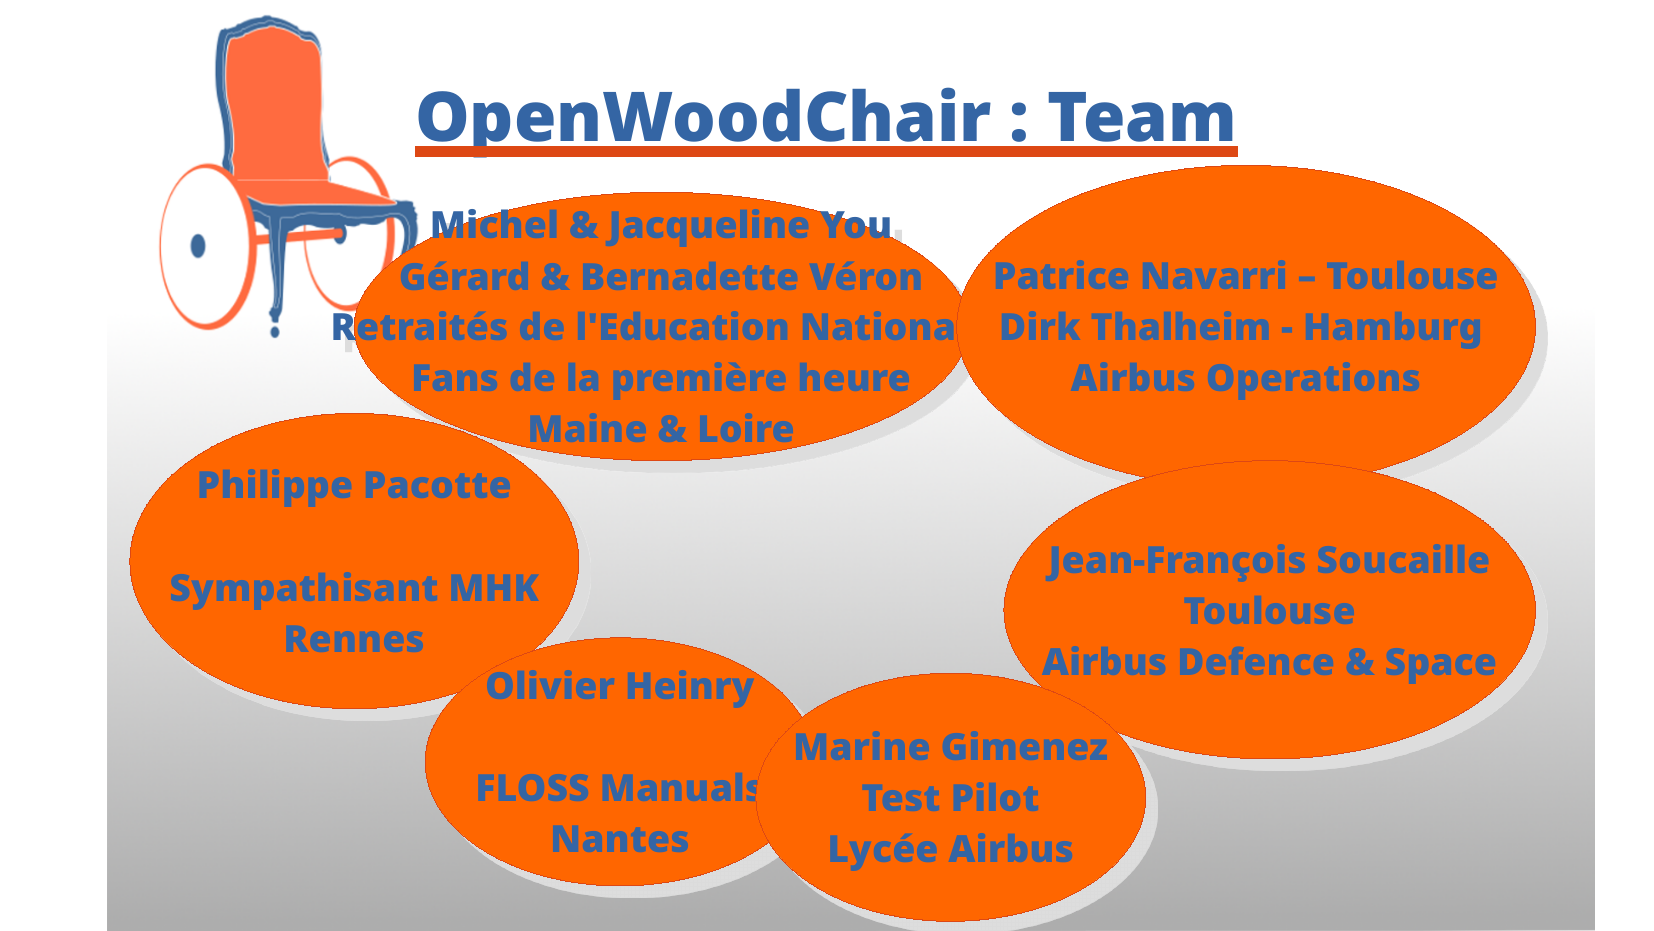

# OpenWoodChair : Team
Patrice Navarri – Toulouse
Dirk Thalheim - Hamburg
Airbus Operations
Michel & Jacqueline You
Gérard & Bernadette Véron
Retraités de l'Education Nationale
Fans de la première heure
Maine & Loire
Philippe Pacotte
Sympathisant MHK
Rennes
Jean-François Soucaille
Toulouse
Airbus Defence & Space
Olivier Heinry
FLOSS Manuals
Nantes
Marine Gimenez
Test Pilot
Lycée Airbus